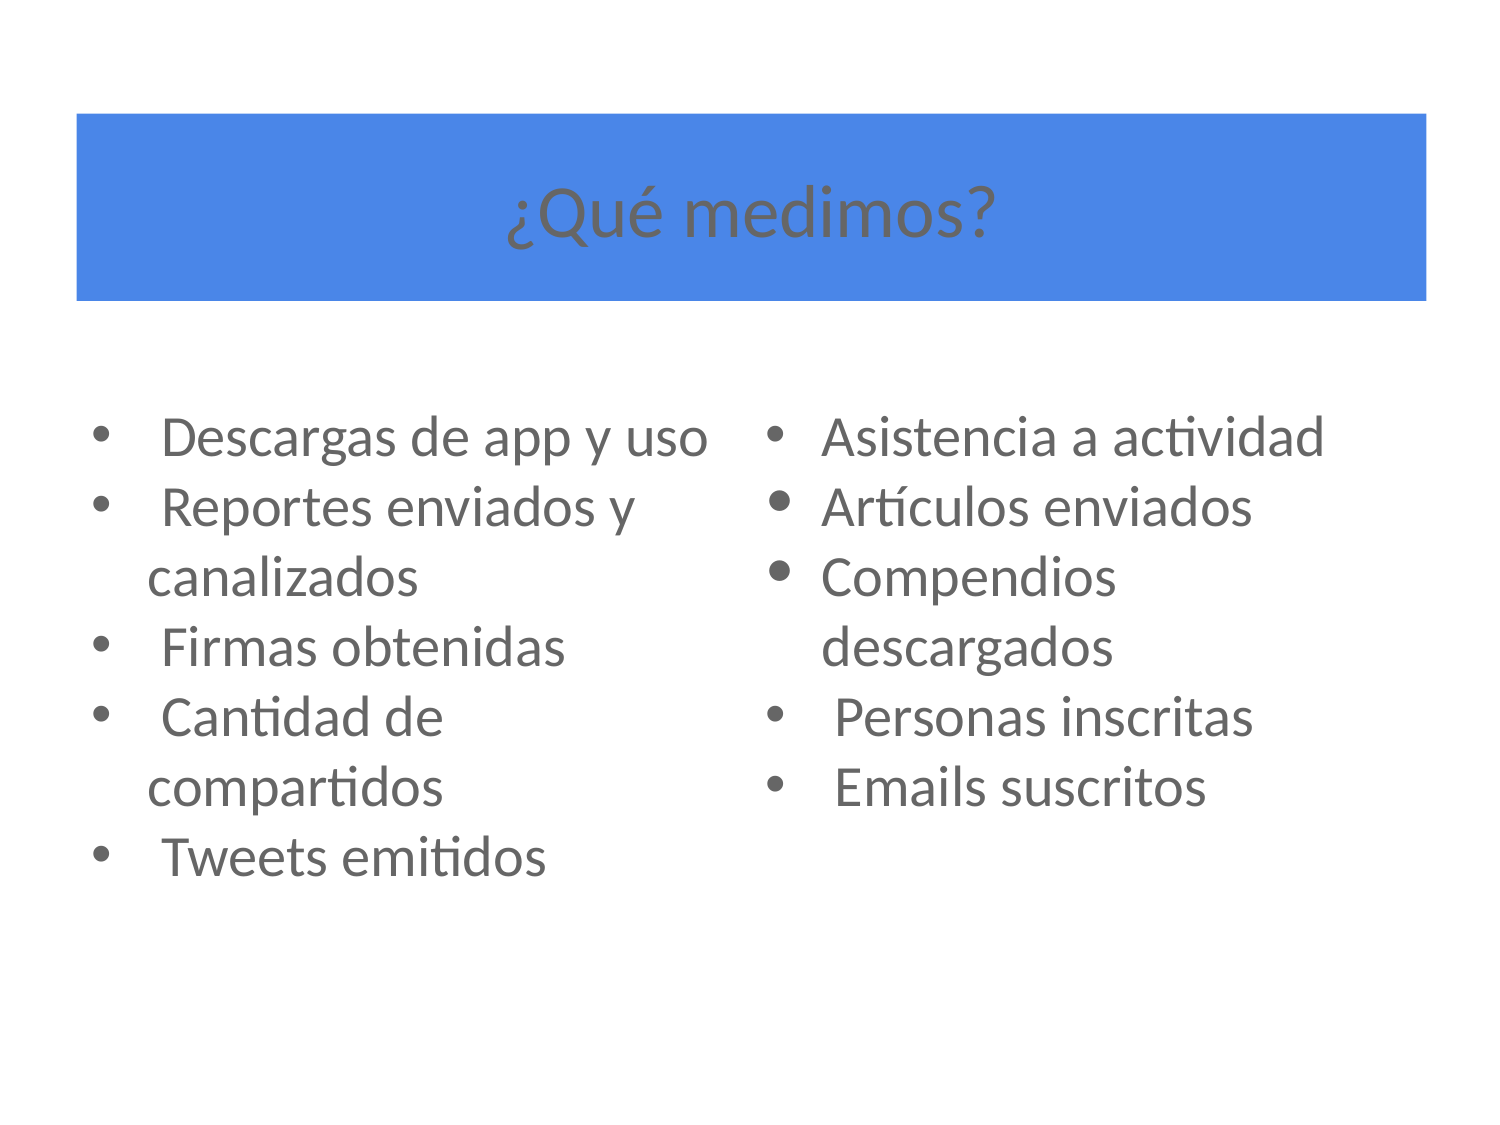

¿Qué medimos?
 Descargas de app y uso
 Reportes enviados y canalizados
 Firmas obtenidas
 Cantidad de compartidos
 Tweets emitidos
Asistencia a actividad
Artículos enviados
Compendios descargados
 Personas inscritas
 Emails suscritos